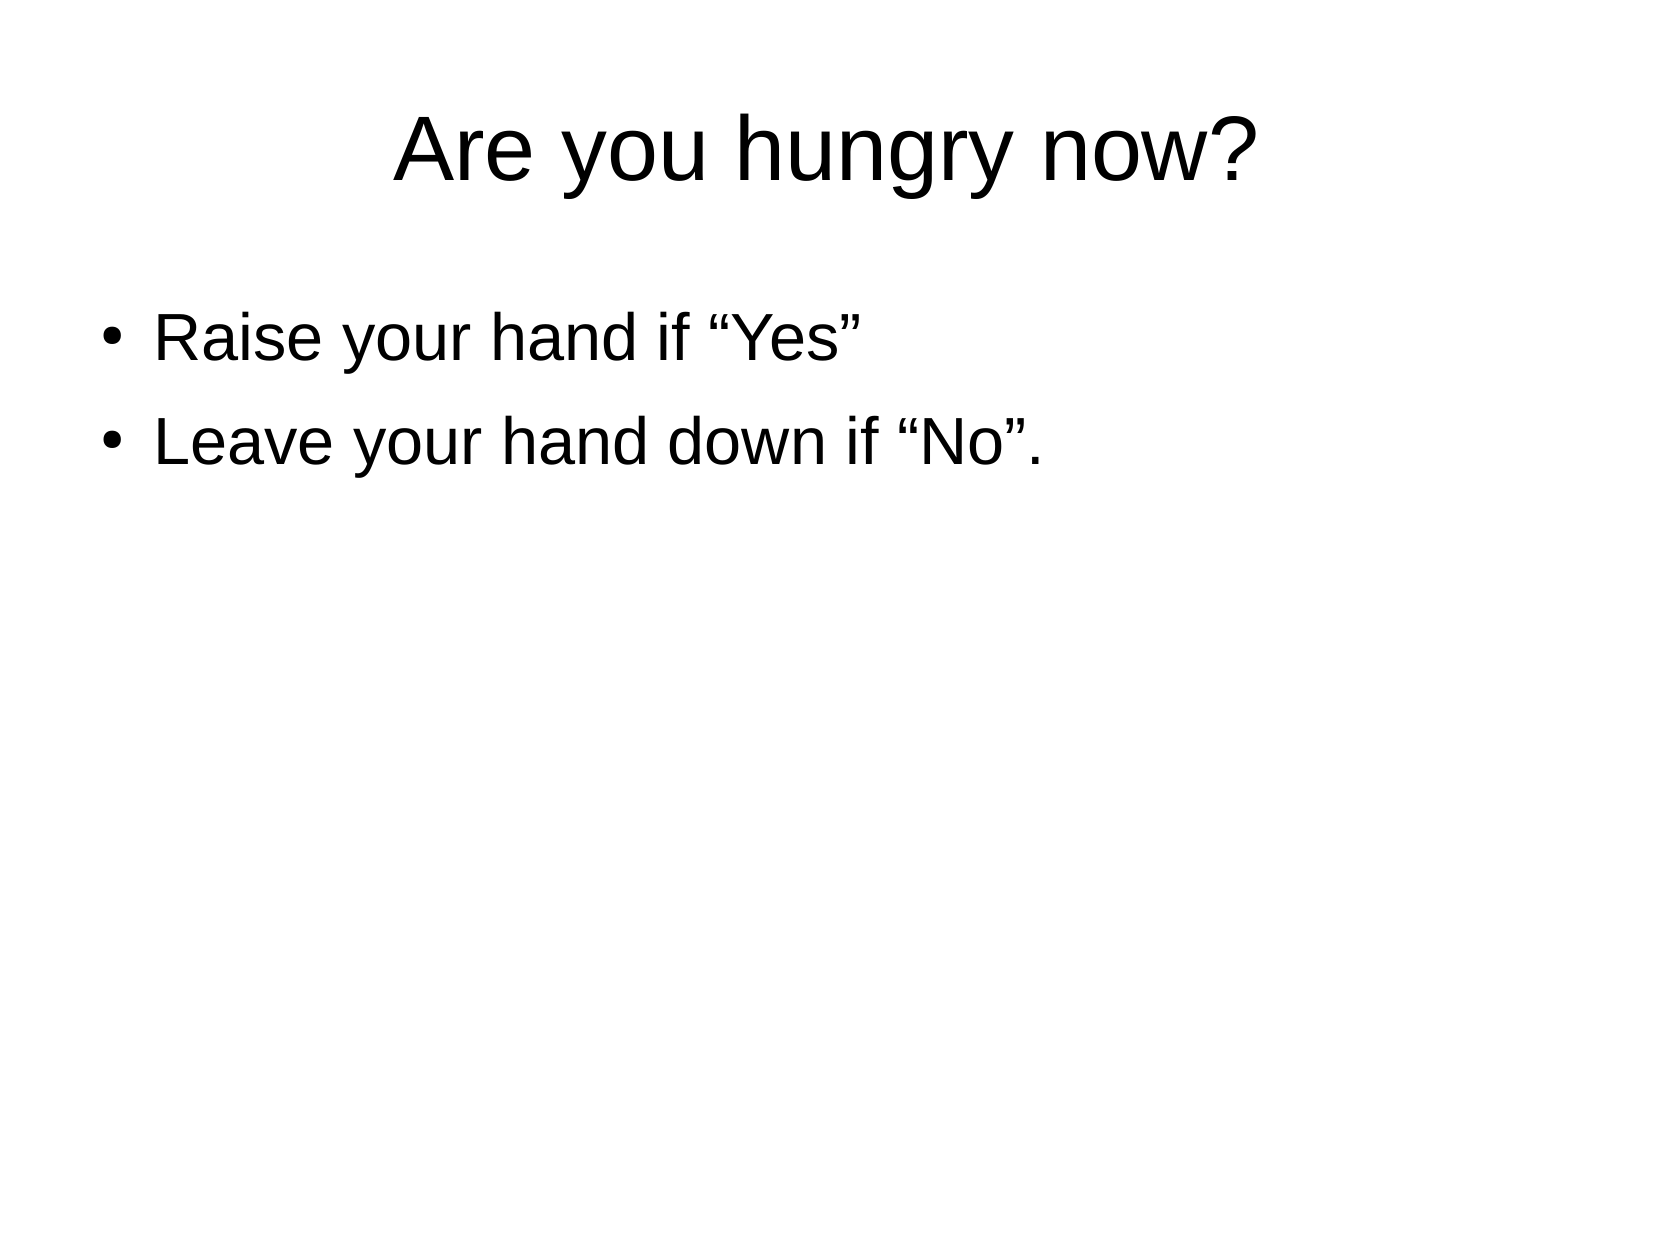

# Are you hungry now?
Raise your hand if “Yes”
Leave your hand down if “No”.